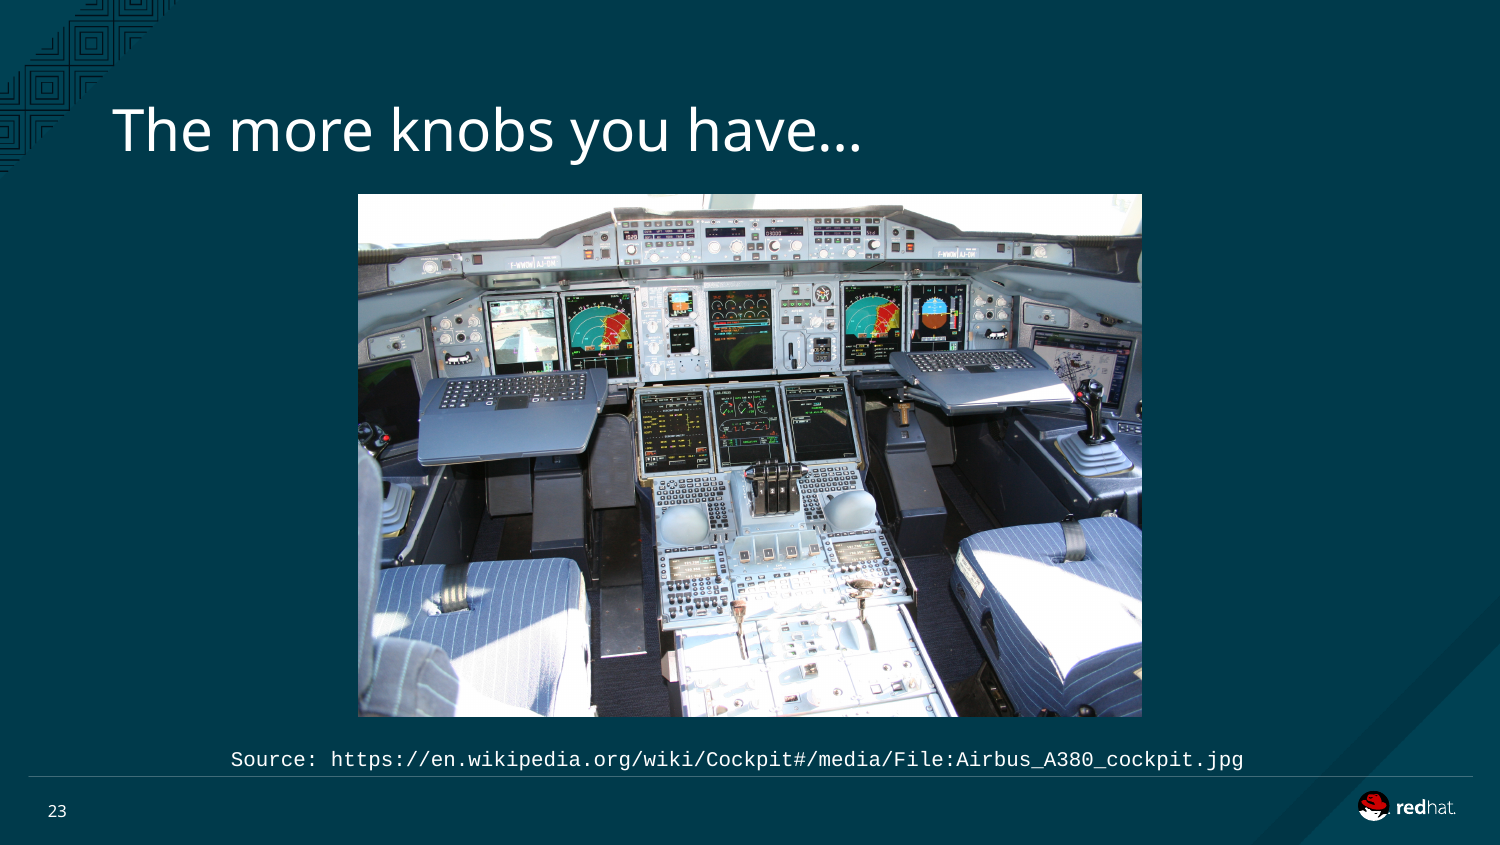

# The more knobs you have…
Source: https://en.wikipedia.org/wiki/Cockpit#/media/File:Airbus_A380_cockpit.jpg
23